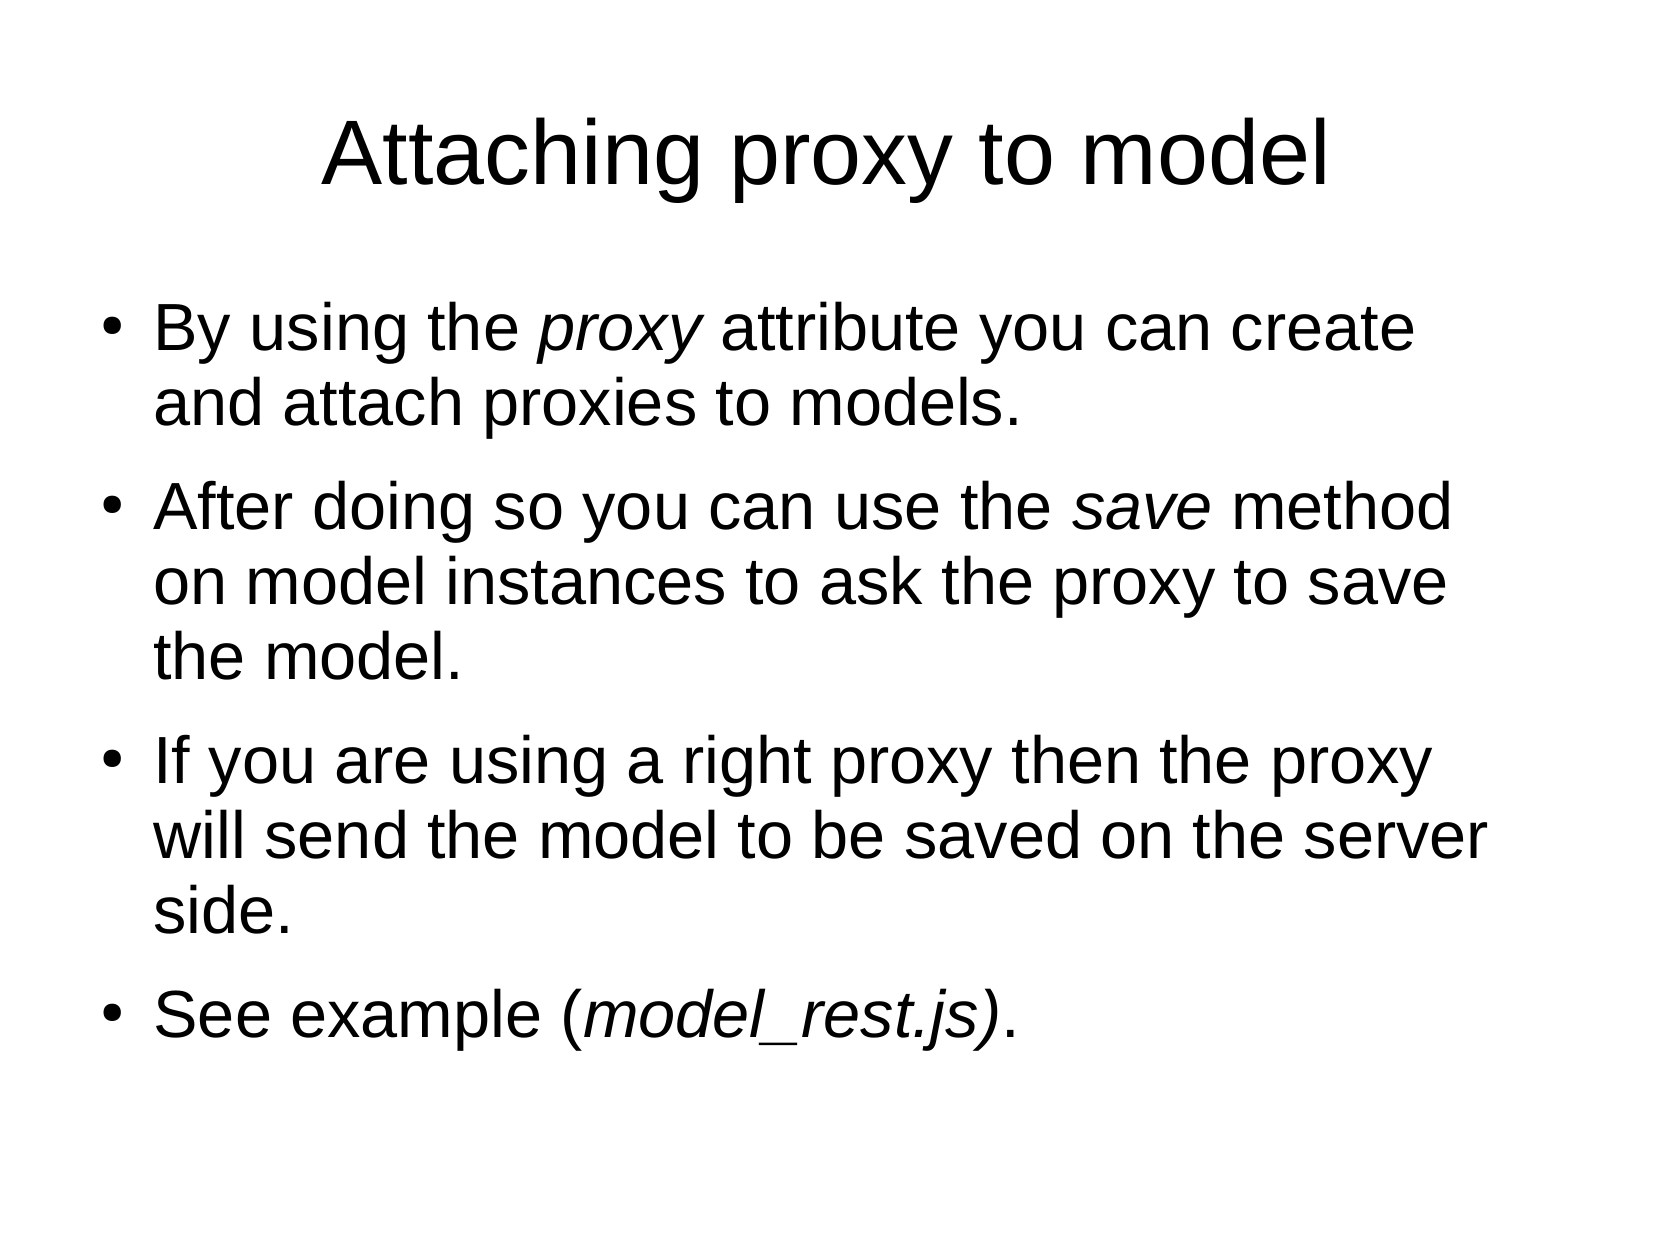

# Attaching proxy to model
By using the proxy attribute you can create and attach proxies to models.
After doing so you can use the save method on model instances to ask the proxy to save the model.
If you are using a right proxy then the proxy will send the model to be saved on the server side.
See example (model_rest.js).